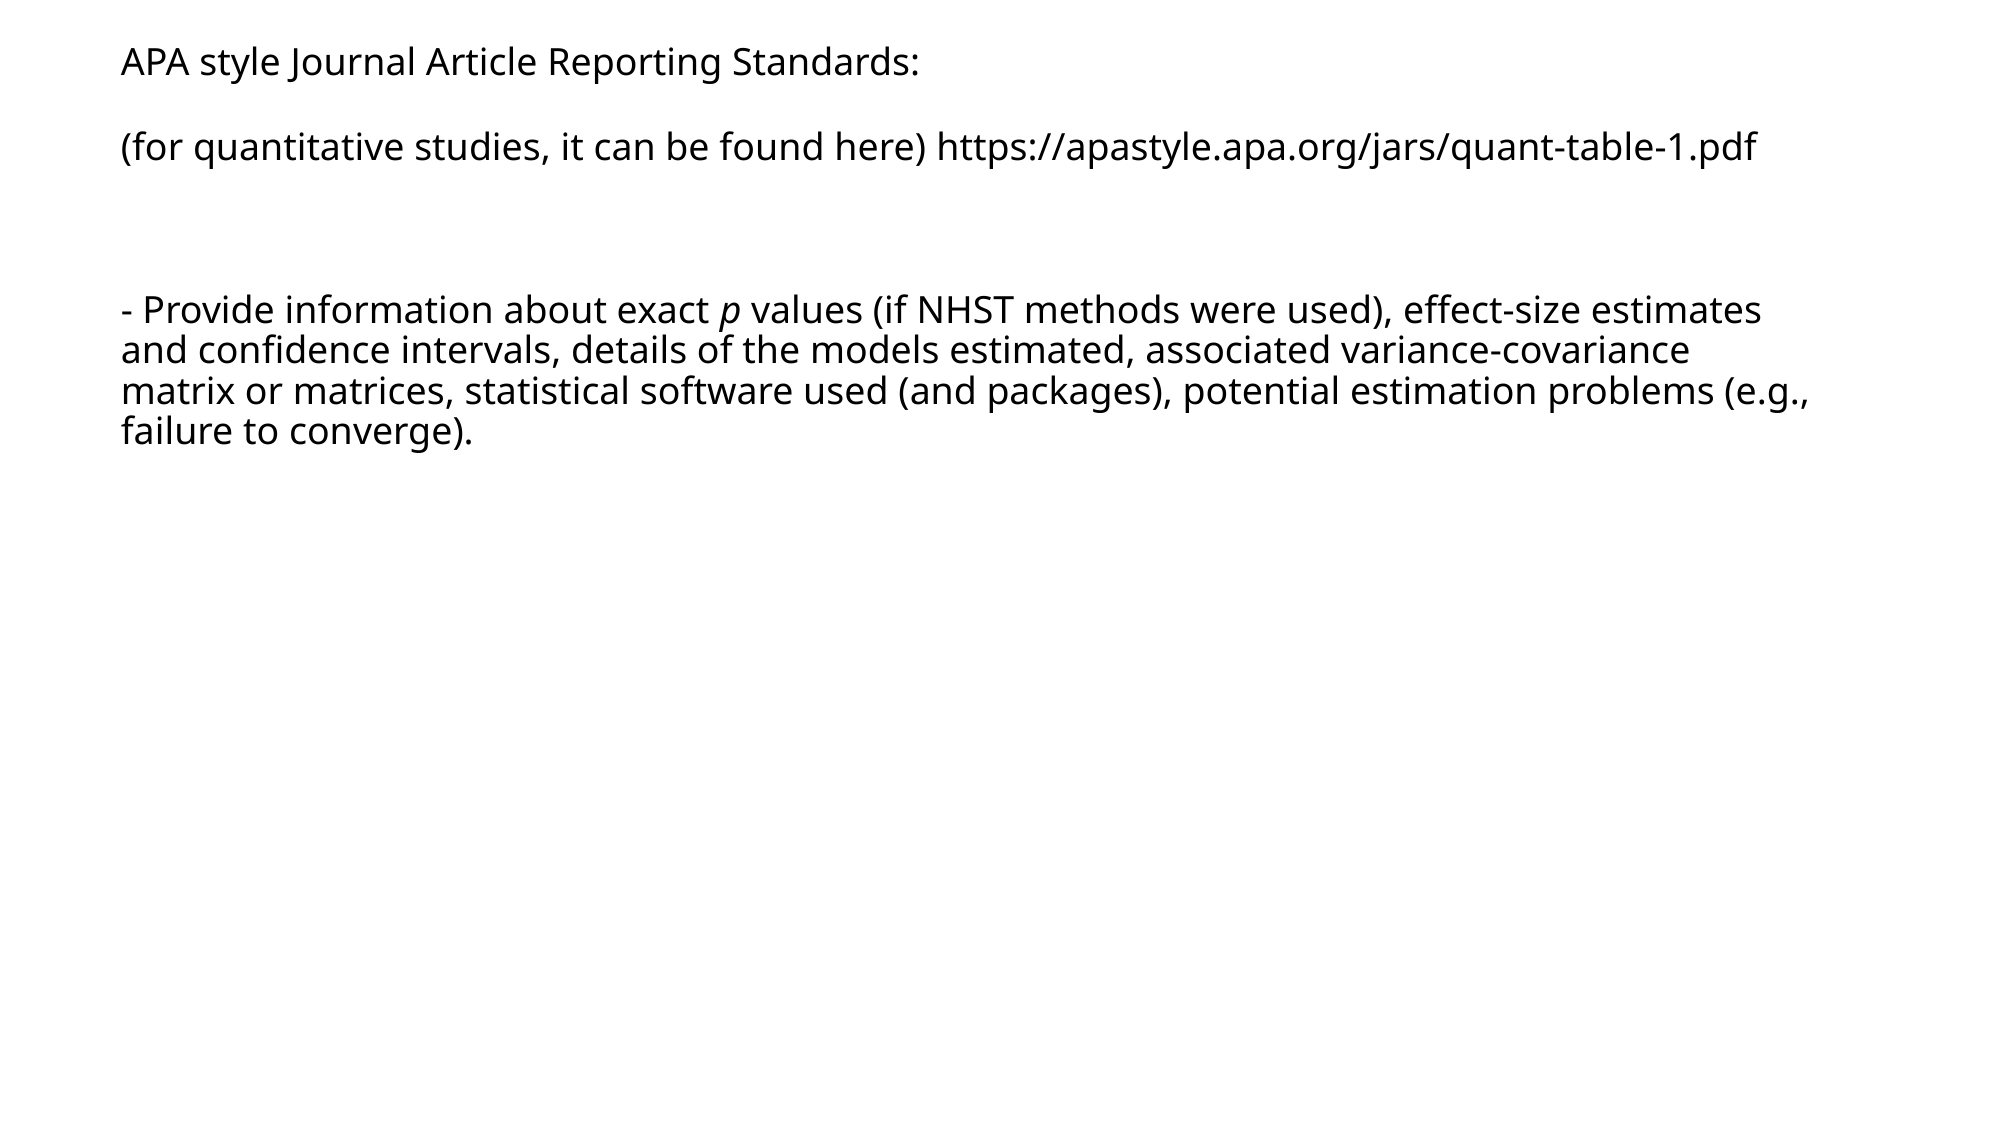

# APA style Journal Article Reporting Standards: (for quantitative studies, it can be found here) https://apastyle.apa.org/jars/quant-table-1.pdf - Provide information about exact p values (if NHST methods were used), effect-size estimates and confidence intervals, details of the models estimated, associated variance-covariance matrix or matrices, statistical software used (and packages), potential estimation problems (e.g., failure to converge).